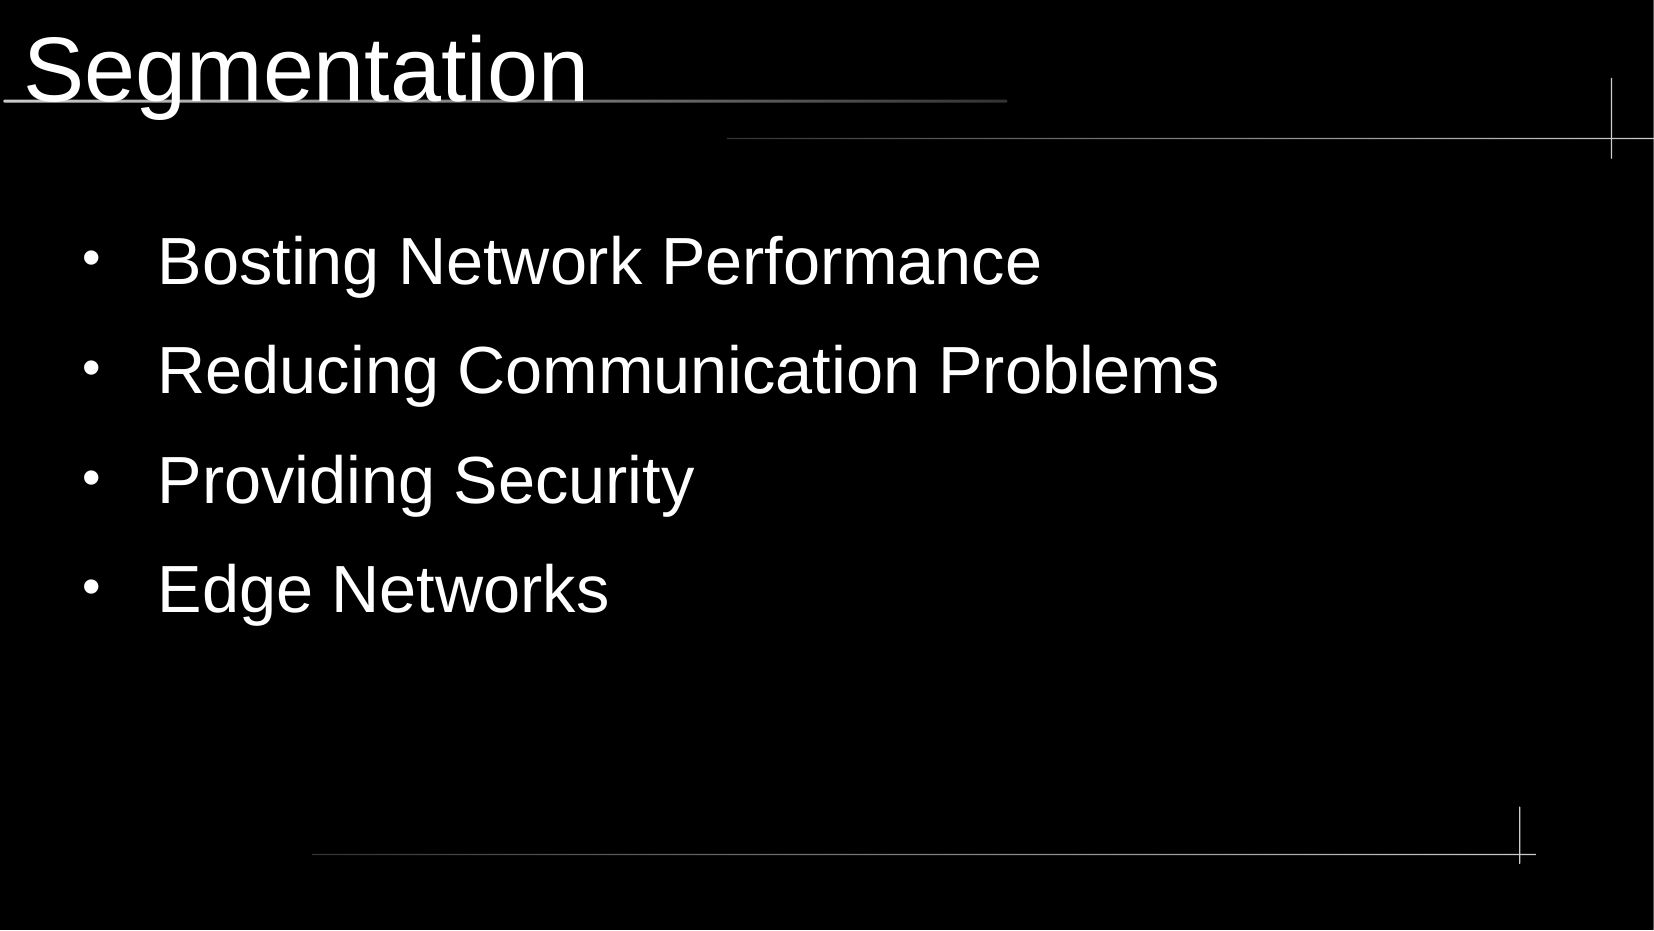

# Segmentation
Bosting Network Performance
Reducing Communication Problems
Providing Security
Edge Networks